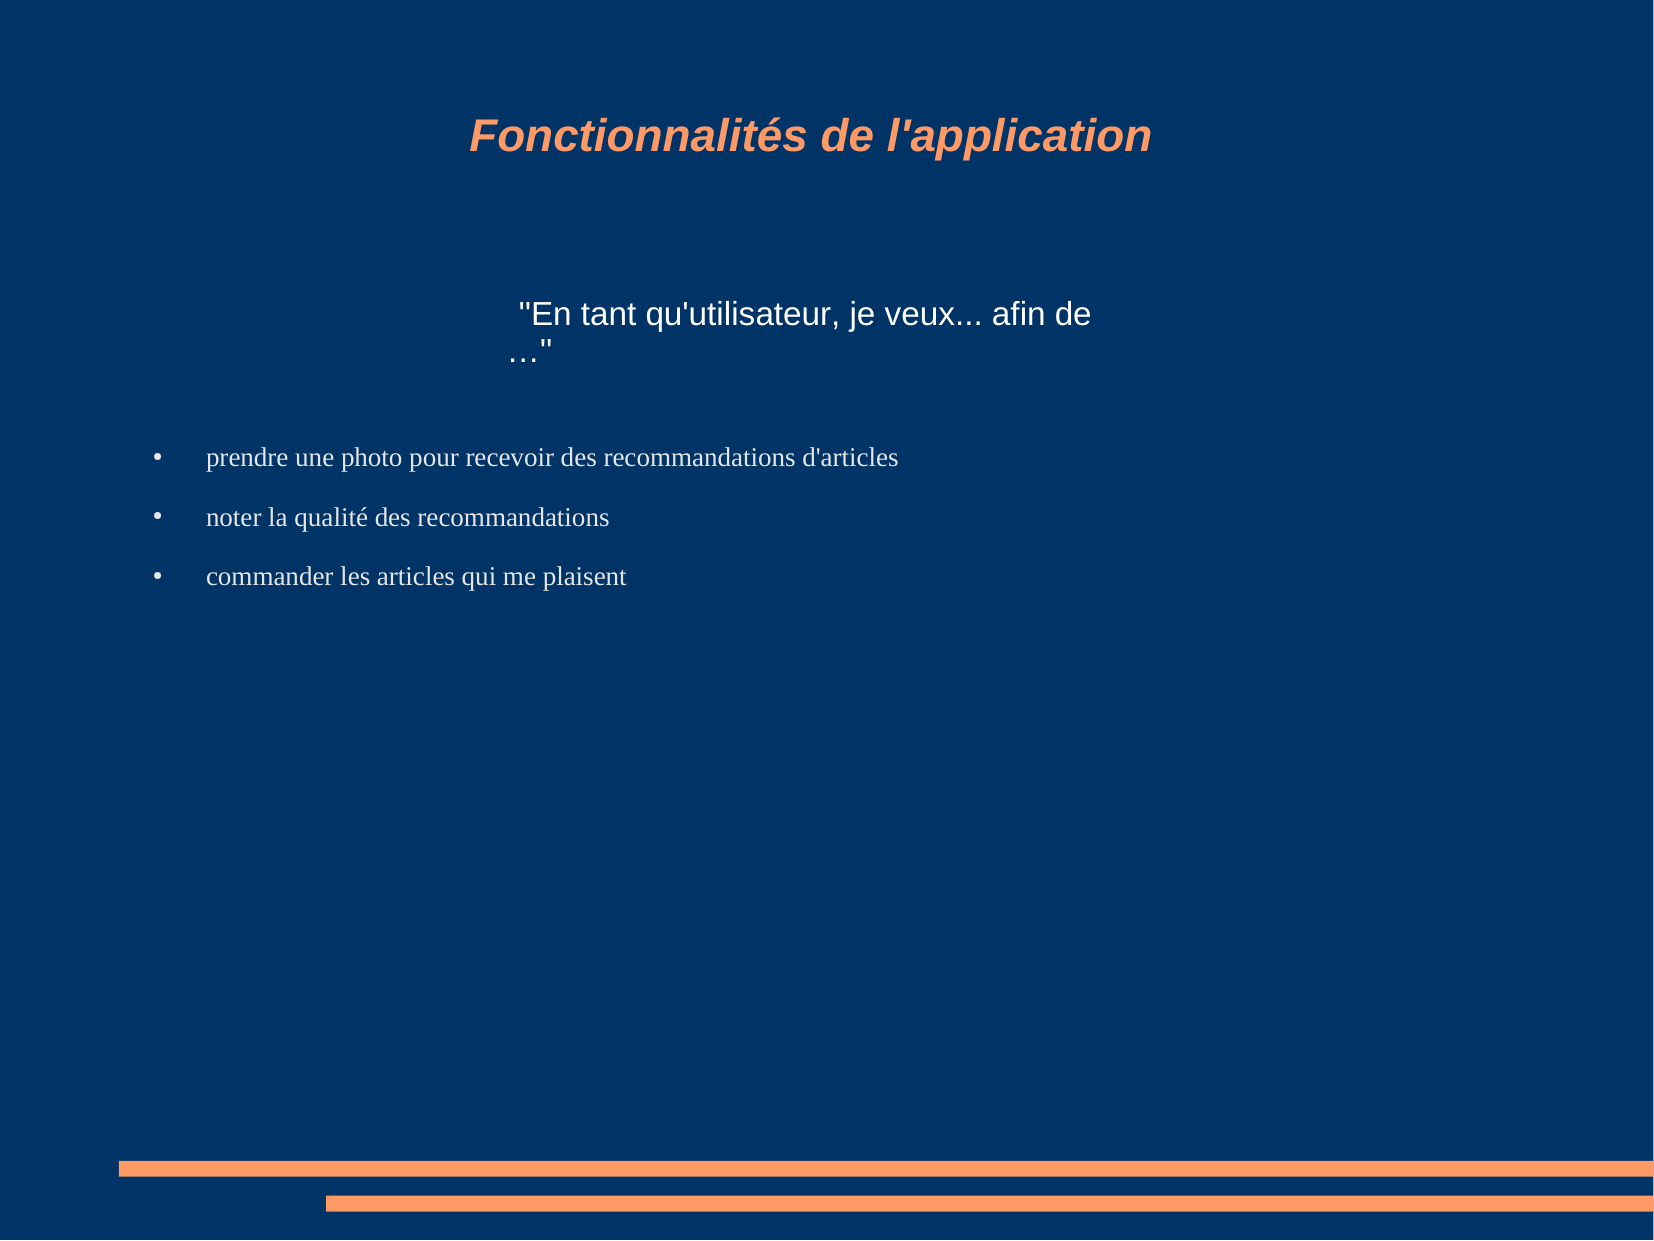

Fonctionnalités de l'application
''En tant qu'utilisateur, je veux... afin de …''
# prendre une photo pour recevoir des recommandations d'articles
noter la qualité des recommandations
commander les articles qui me plaisent